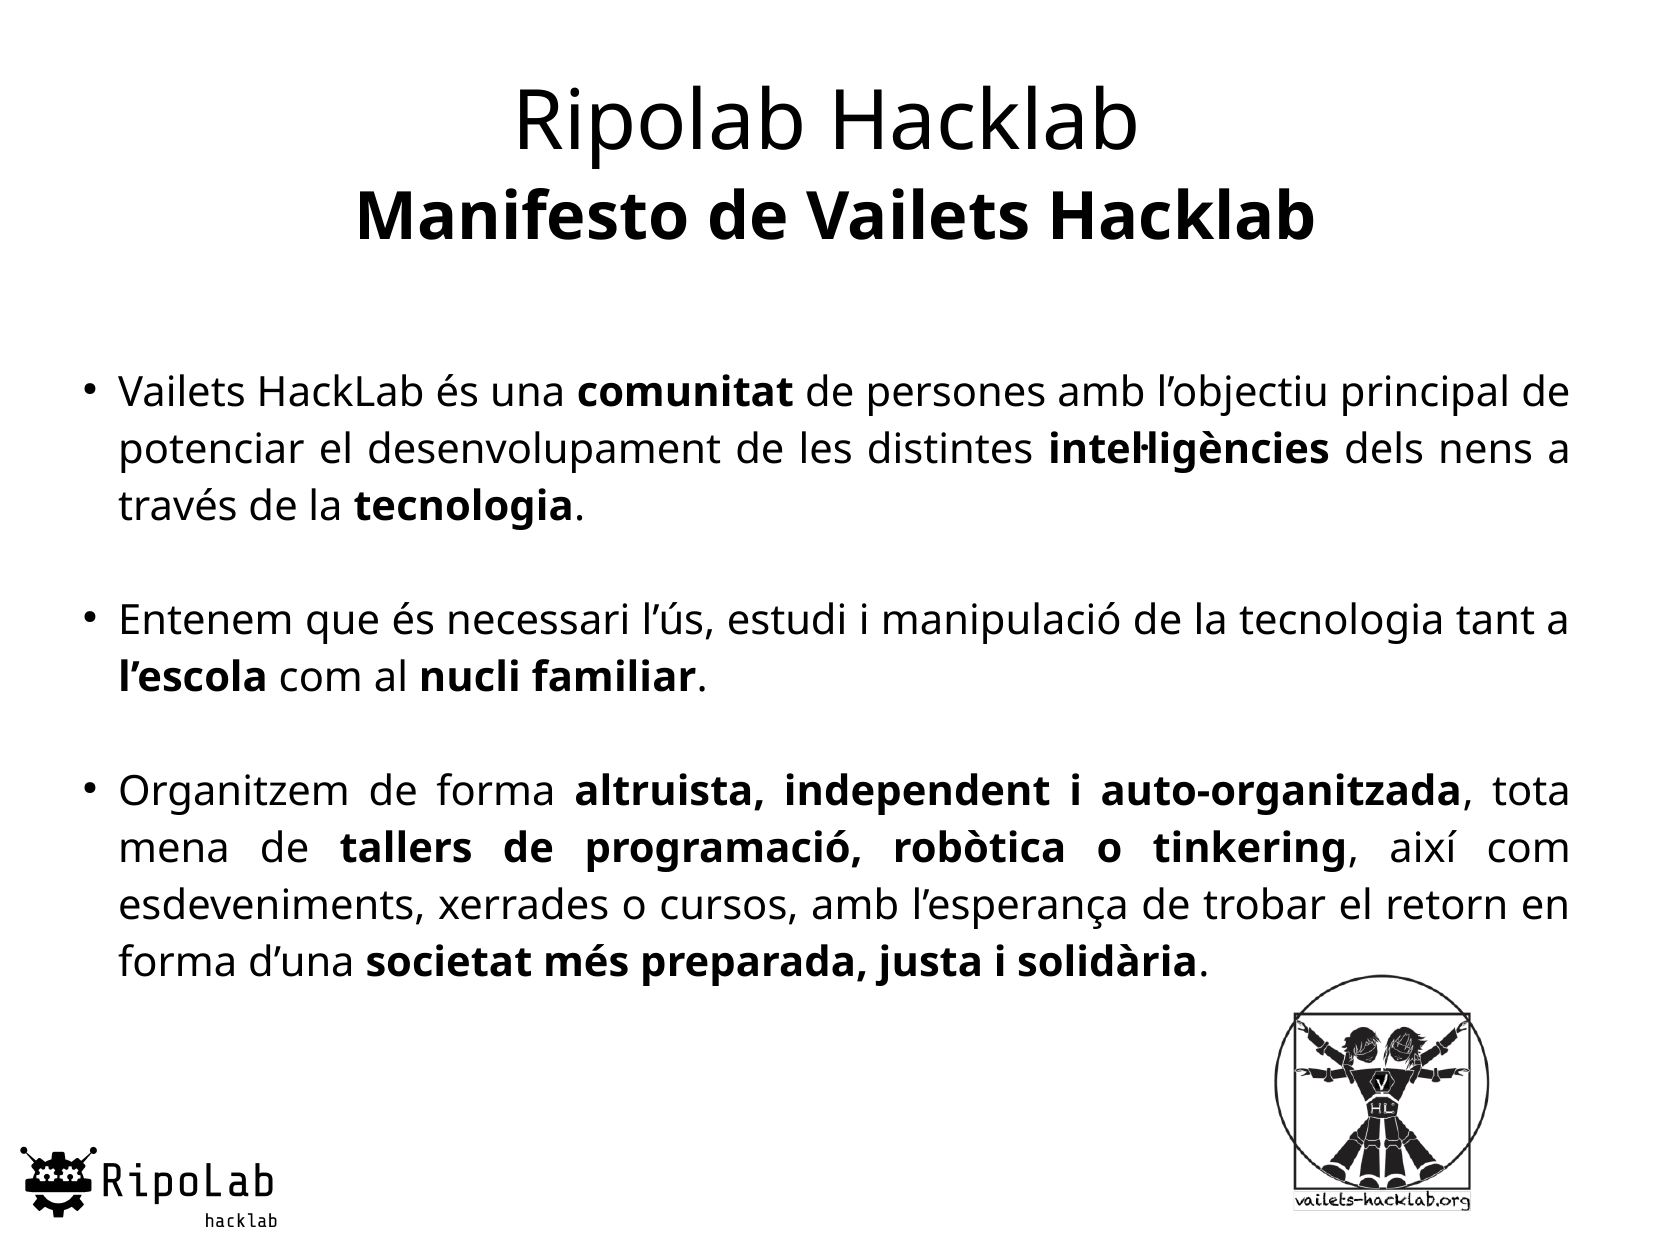

# Ripolab Hacklab
Manifesto de Vailets Hacklab
Vailets HackLab és una comunitat de persones amb l’objectiu principal de potenciar el desenvolupament de les distintes intel·ligències dels nens a través de la tecnologia.
Entenem que és necessari l’ús, estudi i manipulació de la tecnologia tant a l’escola com al nucli familiar.
Organitzem de forma altruista, independent i auto-organitzada, tota mena de tallers de programació, robòtica o tinkering, així com esdeveniments, xerrades o cursos, amb l’esperança de trobar el retorn en forma d’una societat més preparada, justa i solidària.